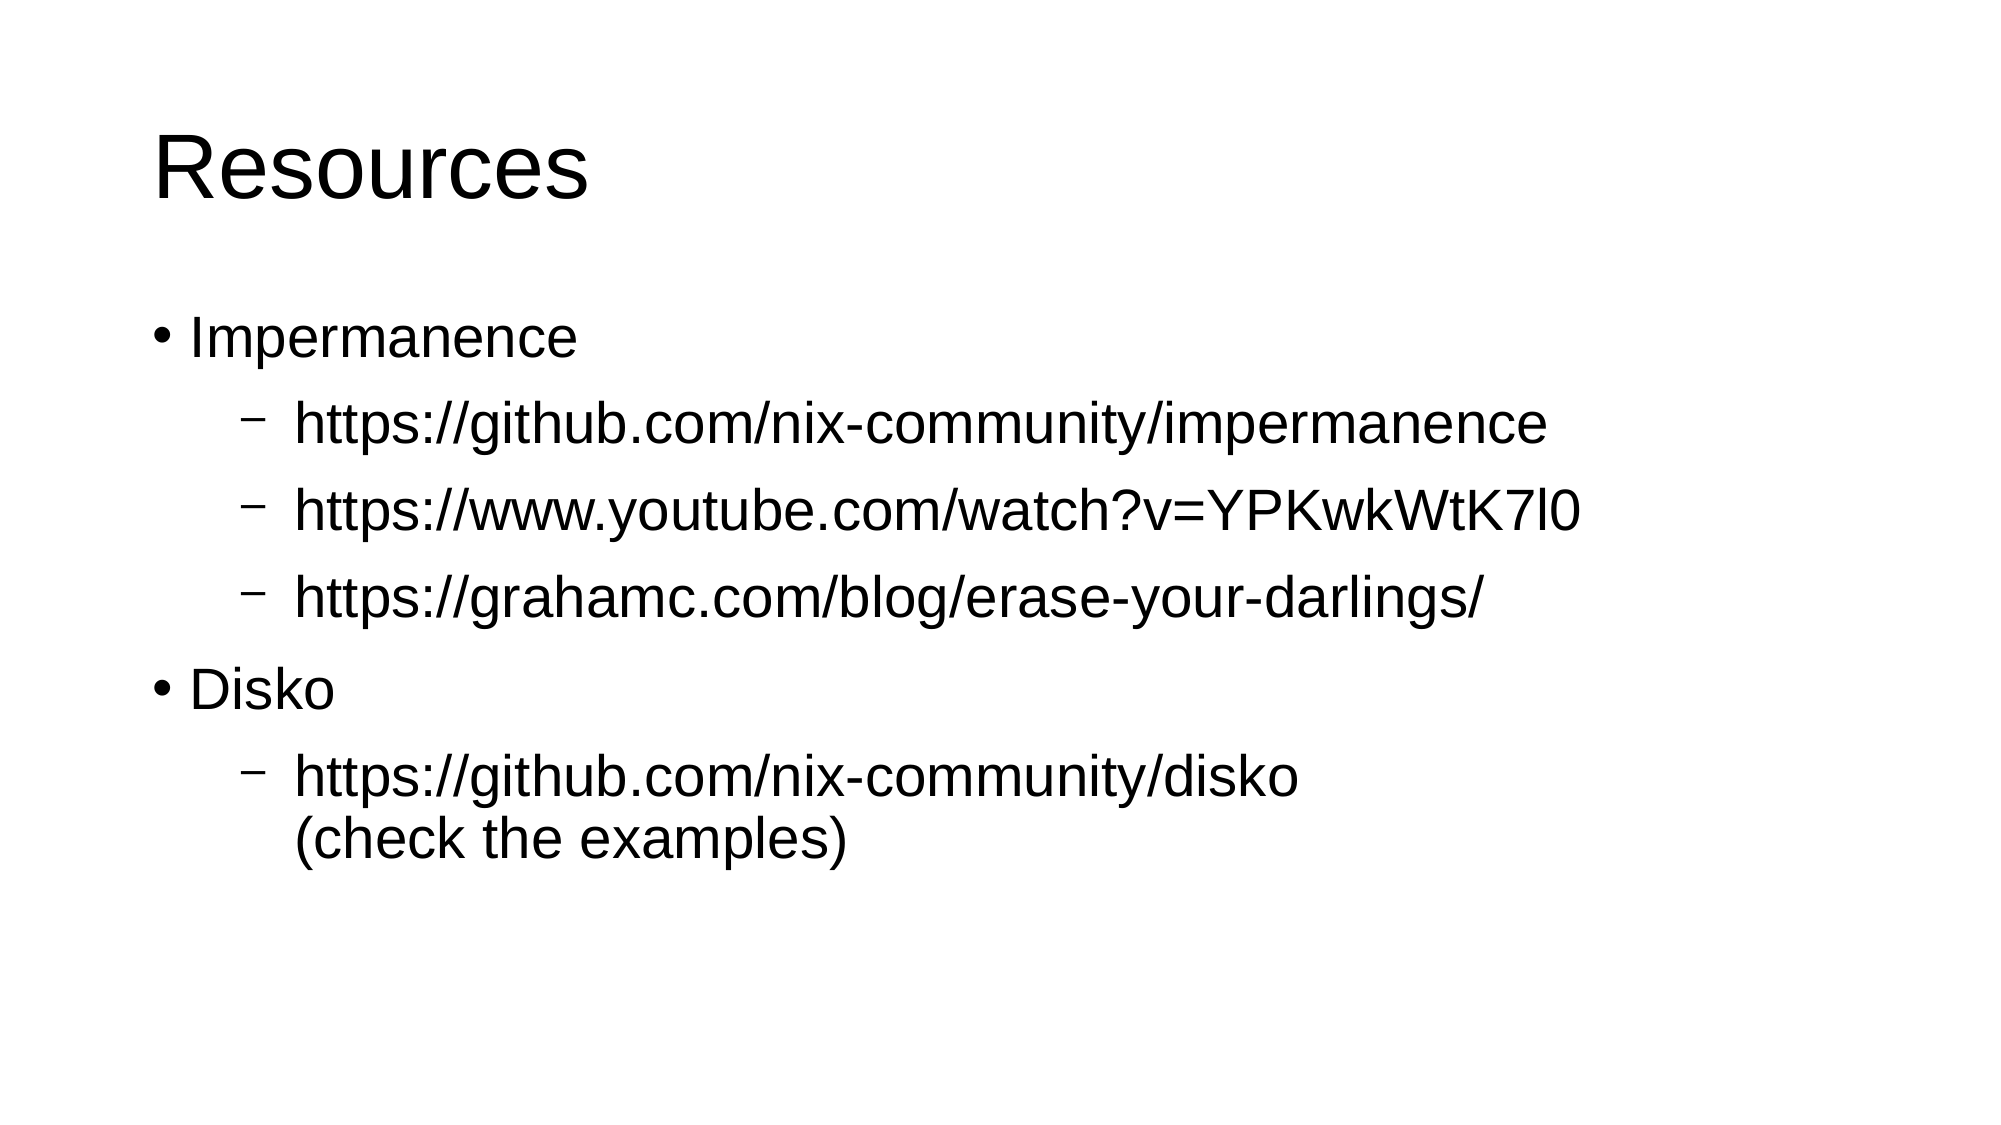

# Resources
Impermanence
https://github.com/nix-community/impermanence
https://www.youtube.com/watch?v=YPKwkWtK7l0
https://grahamc.com/blog/erase-your-darlings/
Disko
https://github.com/nix-community/disko
(check the examples)